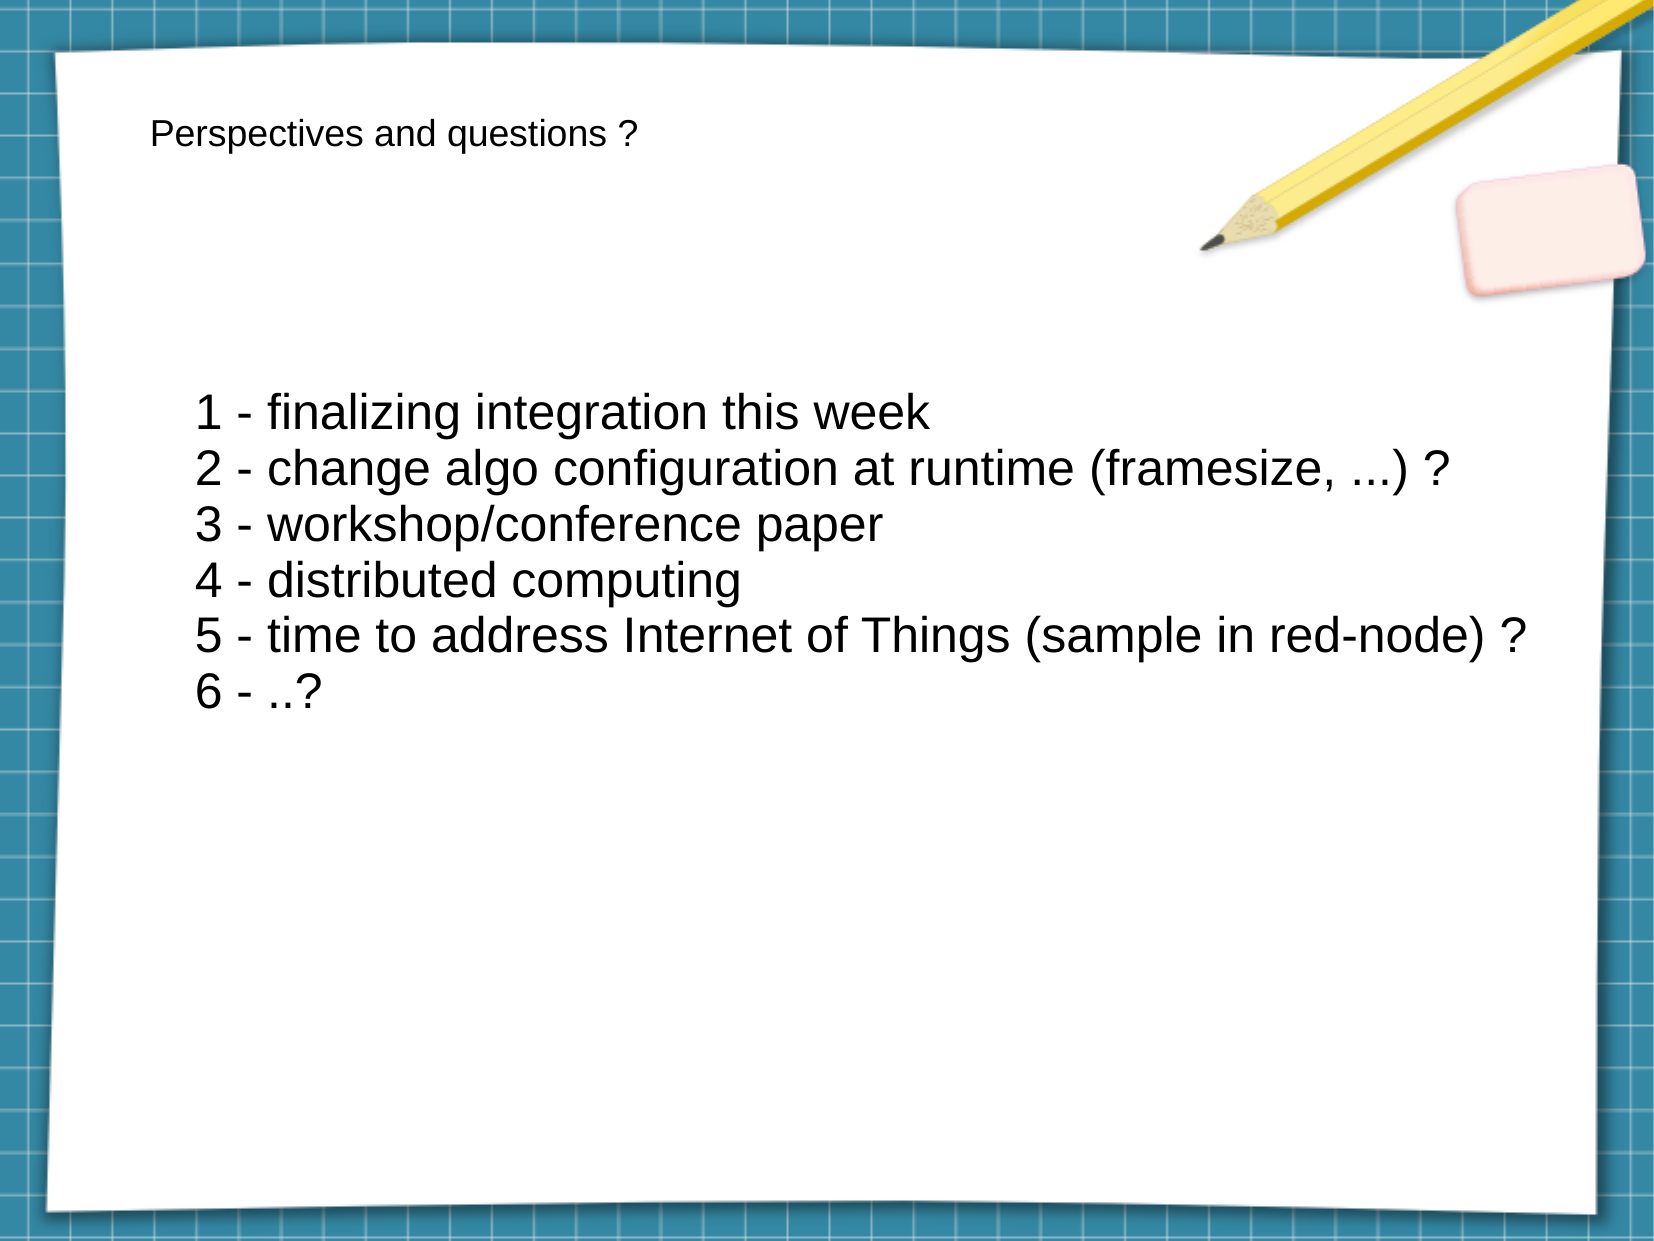

Perspectives and questions ?
1 - finalizing integration this week
2 - change algo configuration at runtime (framesize, ...) ?
3 - workshop/conference paper
4 - distributed computing
5 - time to address Internet of Things (sample in red-node) ?
6 - ..?